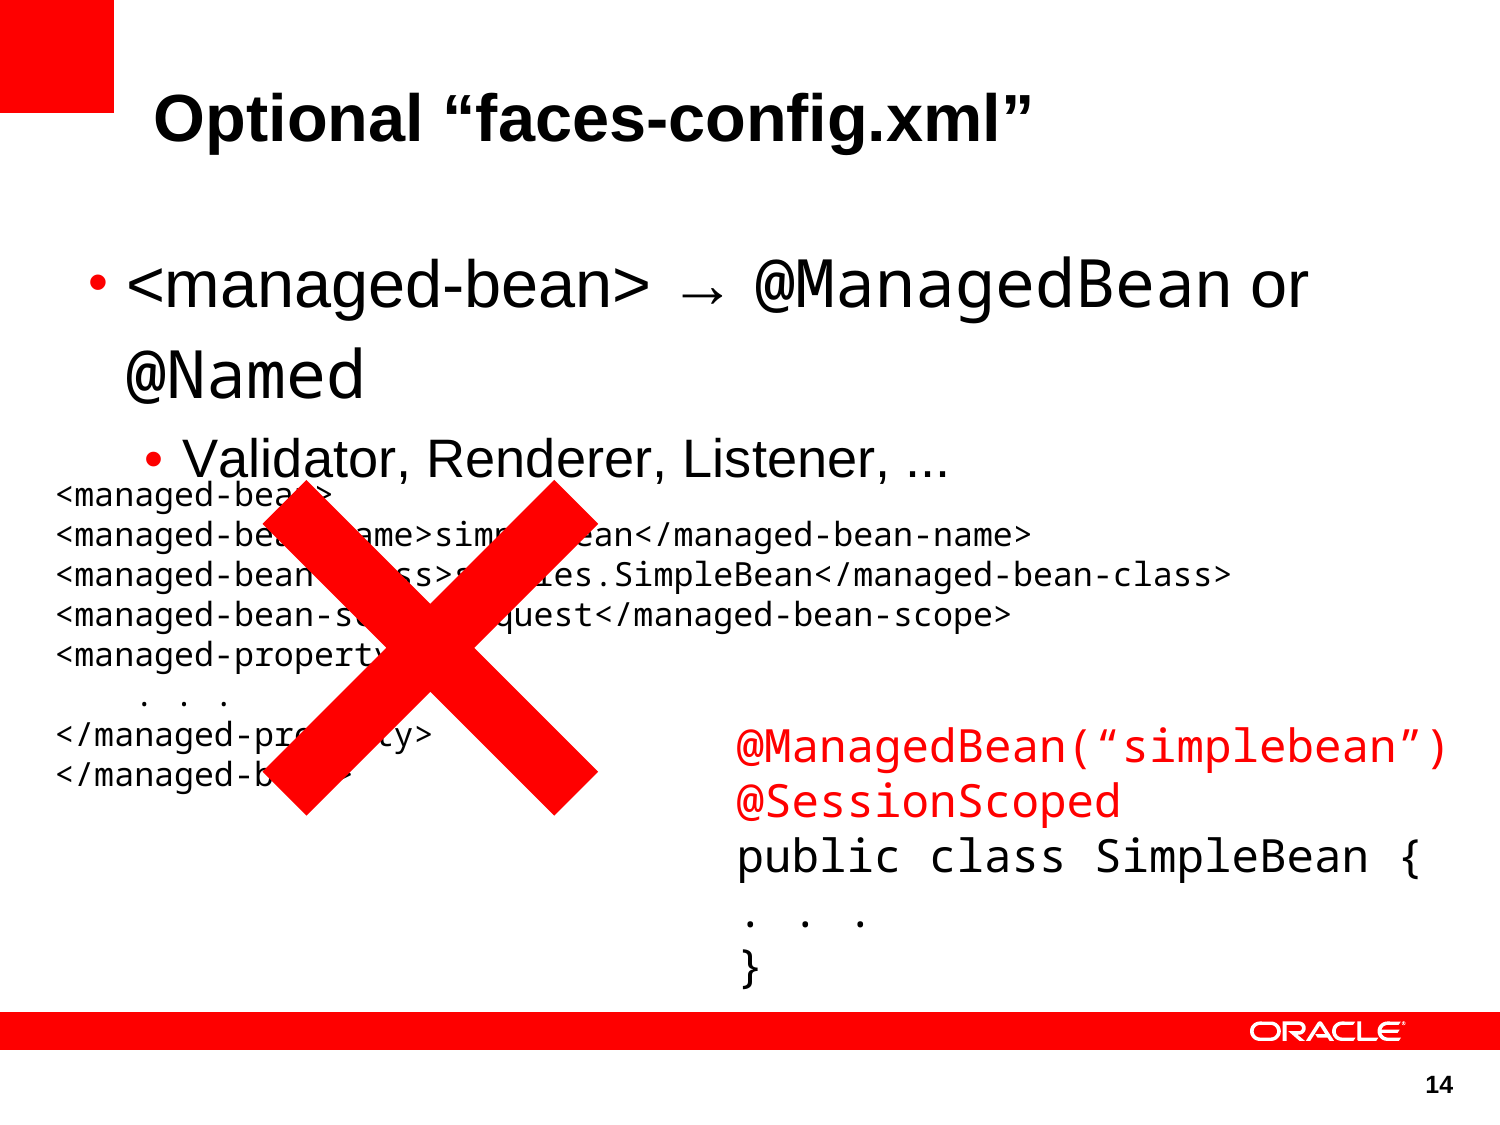

# Optional “faces-config.xml”
<managed-bean> → @ManagedBean or @Named
Validator, Renderer, Listener, ...
<managed-bean>
<managed-bean-name>simpleBean</managed-bean-name>
<managed-bean-class>samples.SimpleBean</managed-bean-class>
<managed-bean-scope>request</managed-bean-scope>
<managed-property>
 . . .
</managed-property>
</managed-bean>
@ManagedBean(“simplebean”)
@SessionScoped
public class SimpleBean {
. . .
}